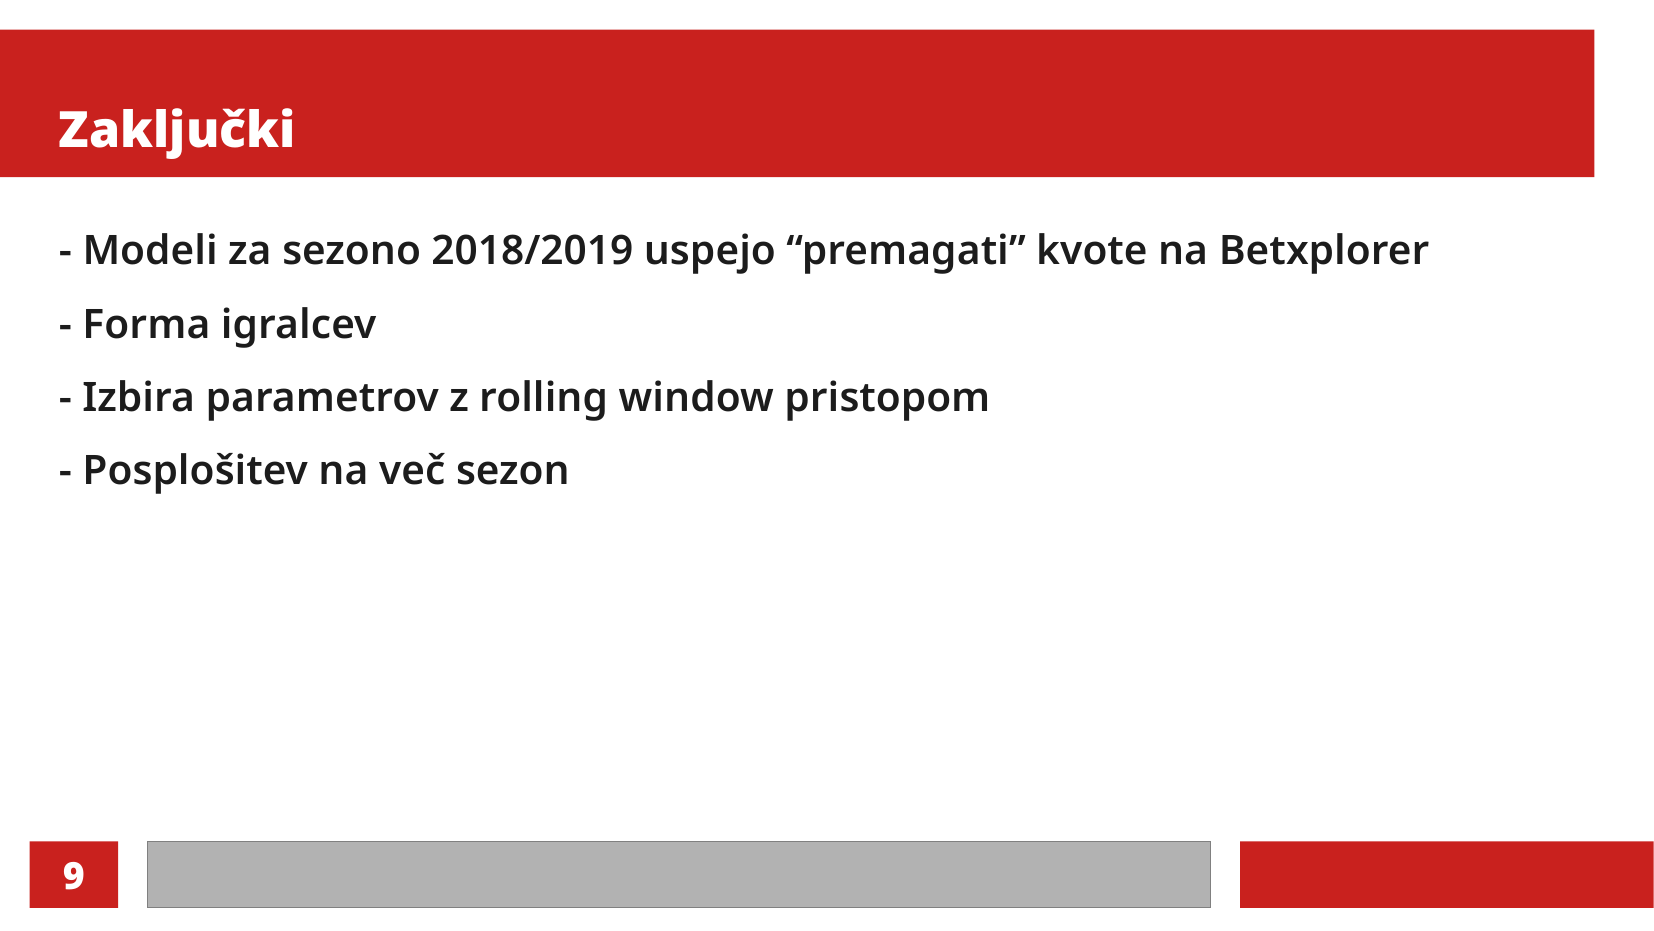

# Zaključki
- Modeli za sezono 2018/2019 uspejo “premagati” kvote na Betxplorer
- Forma igralcev
- Izbira parametrov z rolling window pristopom
- Posplošitev na več sezon
9